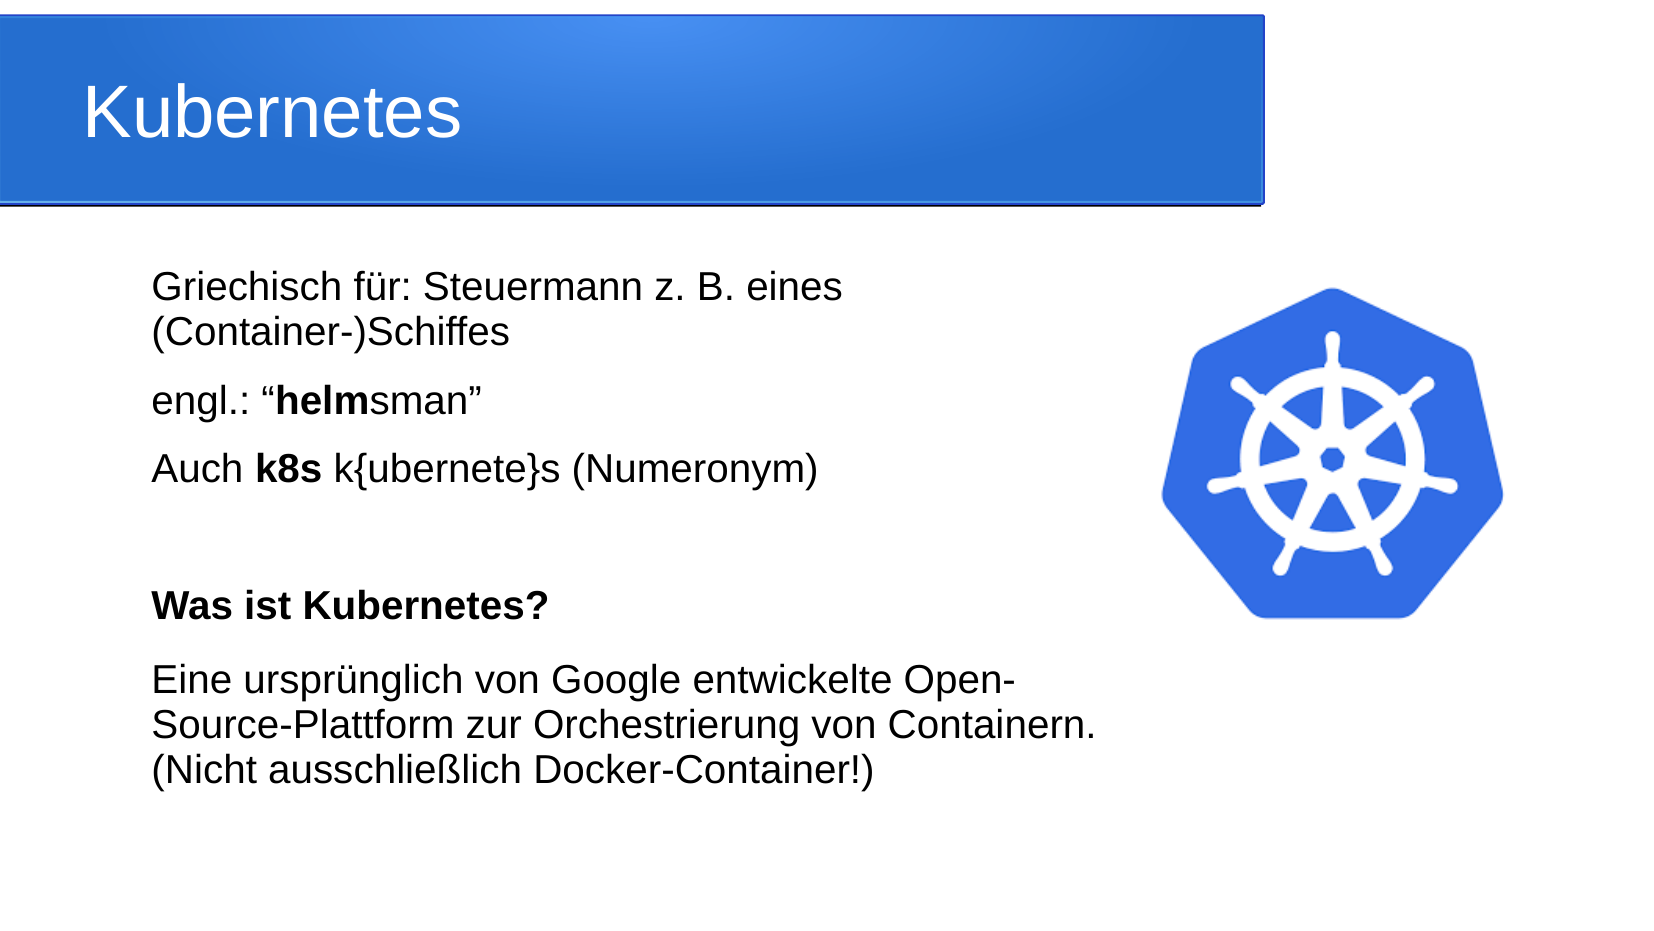

# Kubernetes
Griechisch für: Steuermann z. B. eines (Container-)Schiffes
engl.: “helmsman”
Auch k8s k{ubernete}s (Numeronym)
Was ist Kubernetes?
Eine ursprünglich von Google entwickelte Open-Source-Plattform zur Orchestrierung von Containern. (Nicht ausschließlich Docker-Container!)